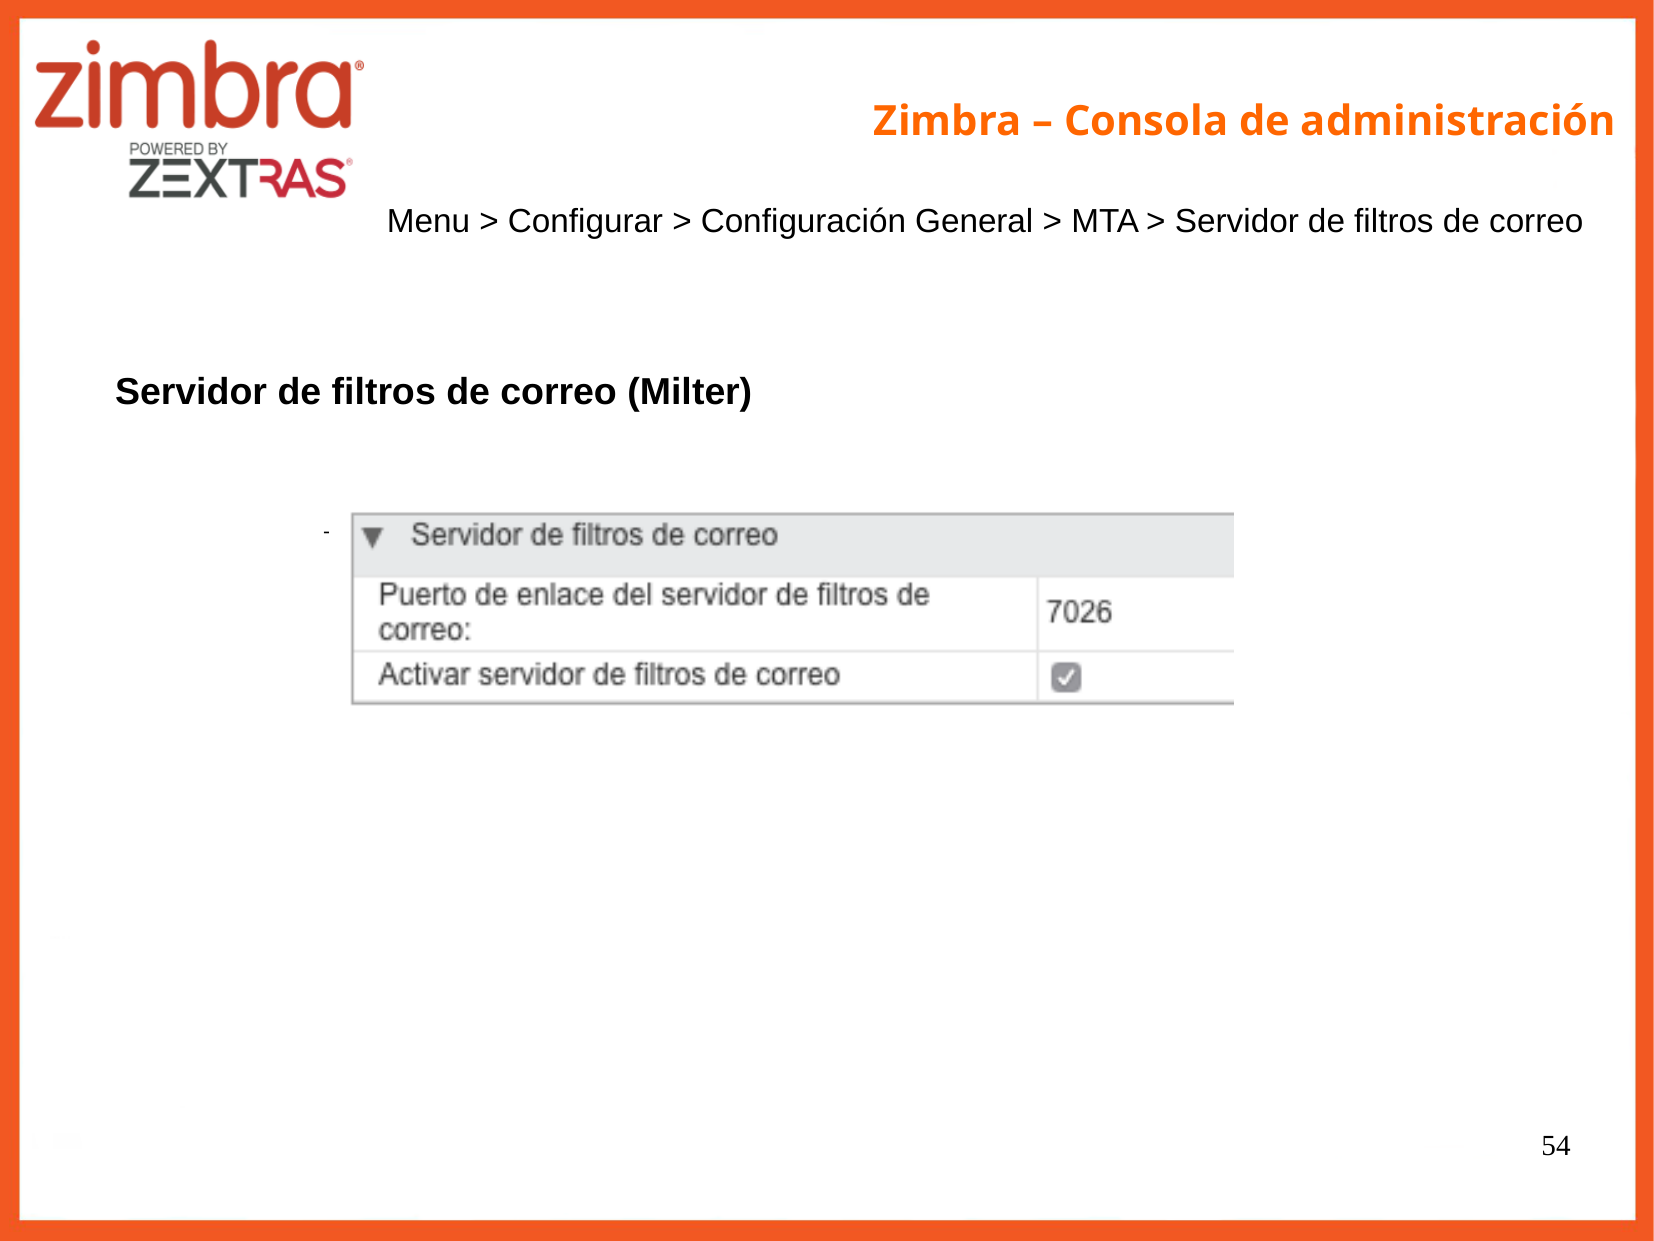

Zimbra – Consola de administración
Menu > Configurar > Configuración General > MTA > Servidor de filtros de correo
Servidor de filtros de correo (Milter)
-
54